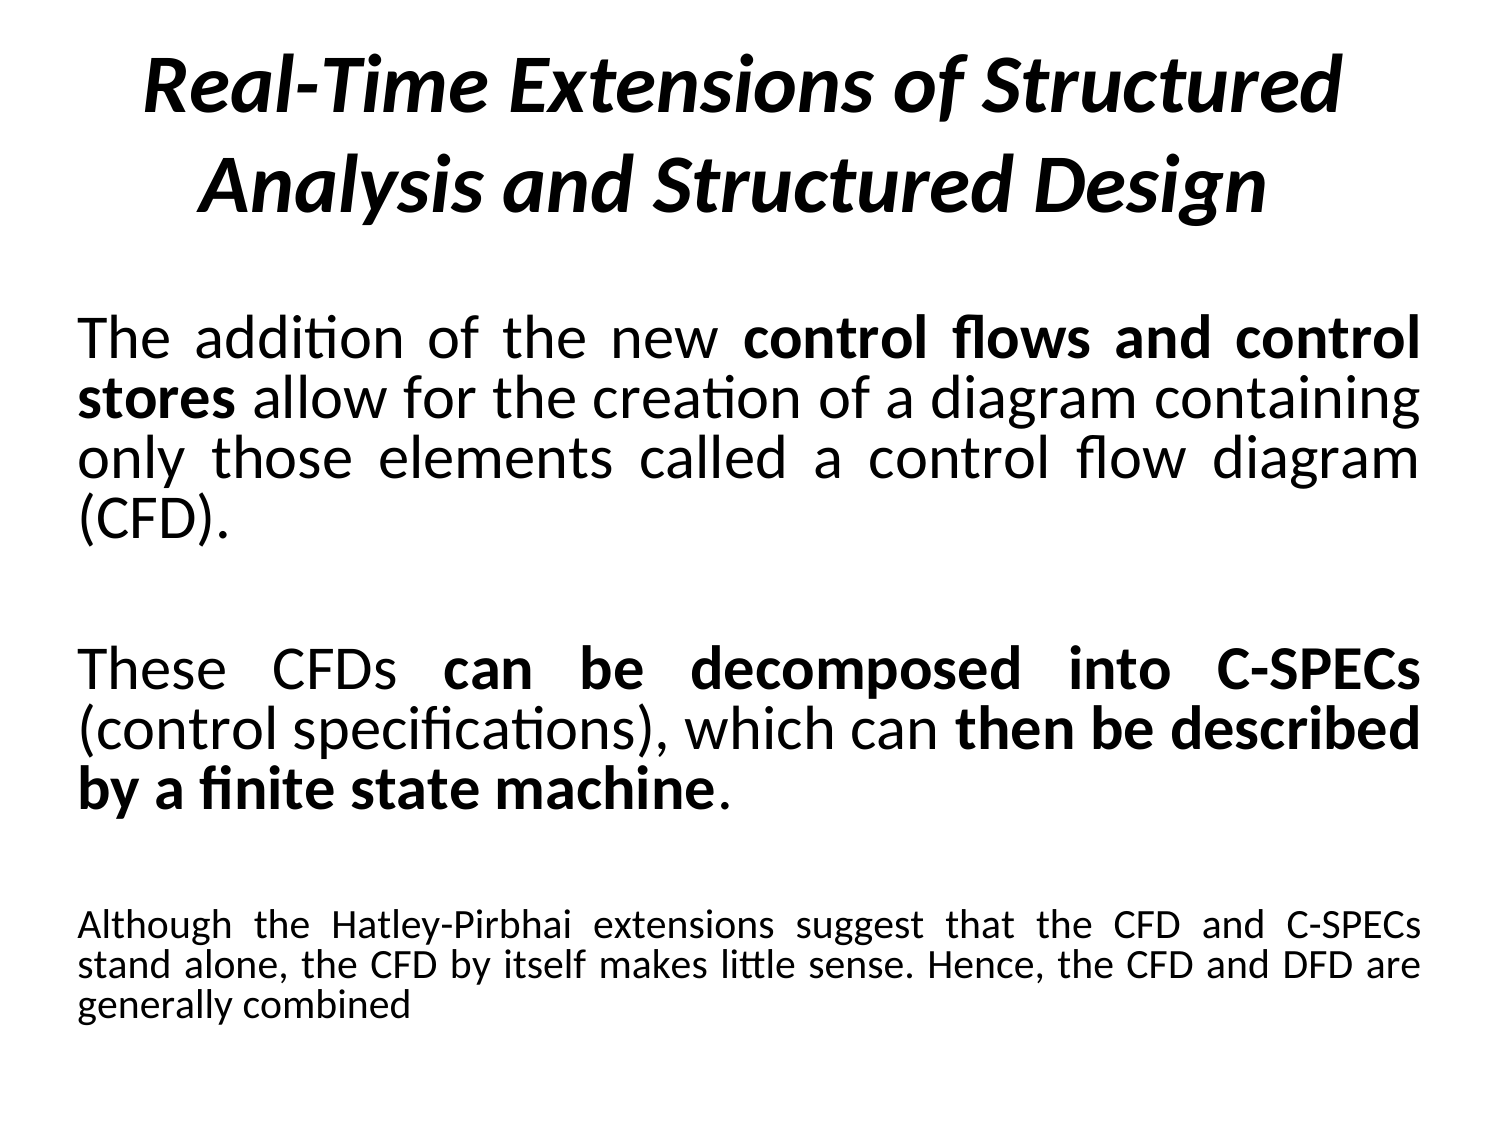

# Real-Time Extensions of Structured Analysis and Structured Design
The addition of the new control flows and control stores allow for the creation of a diagram containing only those elements called a control flow diagram (CFD).
These CFDs can be decomposed into C-SPECs (control specifications), which can then be described by a finite state machine.
Although the Hatley-Pirbhai extensions suggest that the CFD and C-SPECs stand alone, the CFD by itself makes little sense. Hence, the CFD and DFD are generally combined